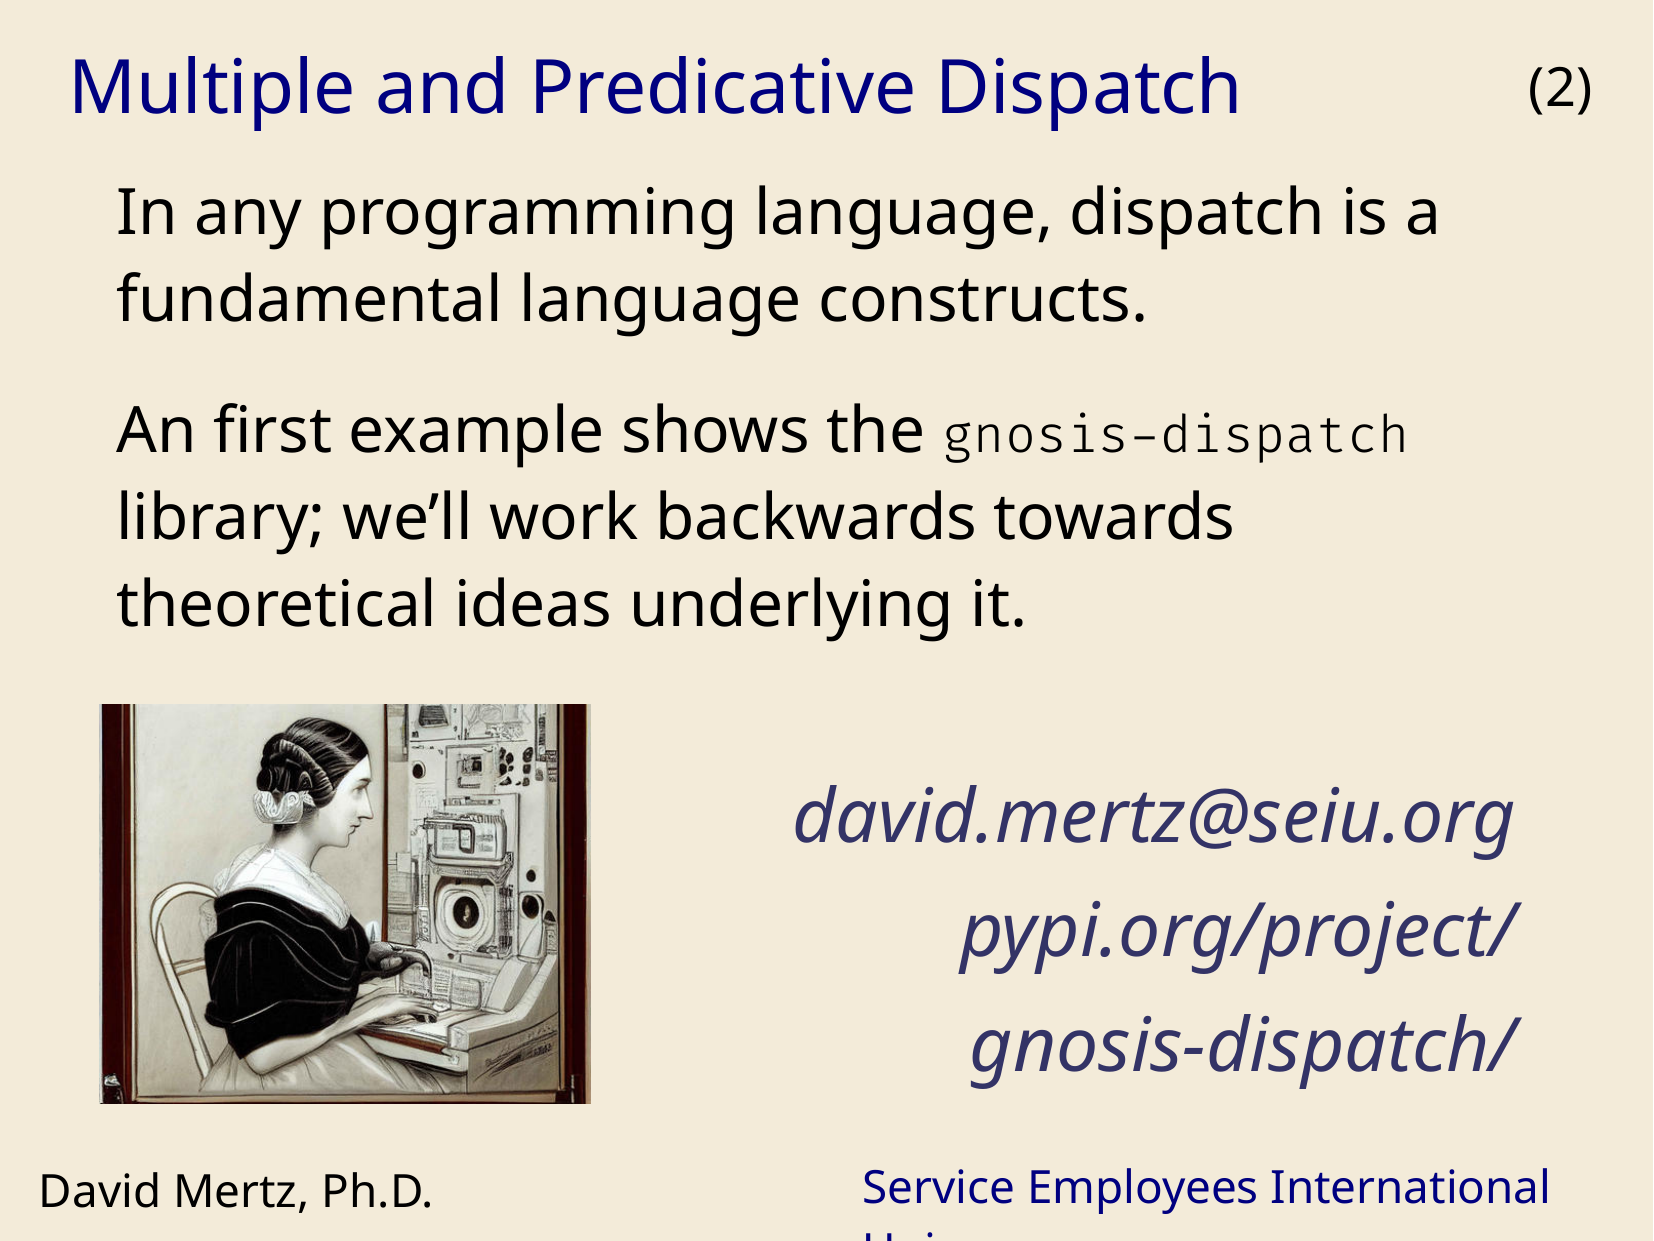

In any programming language, dispatch is a fundamental language constructs.
An first example shows the gnosis-dispatch library; we’ll work backwards towards theoretical ideas underlying it.
david.mertz@seiu.org
pypi.org/project/
gnosis-dispatch/